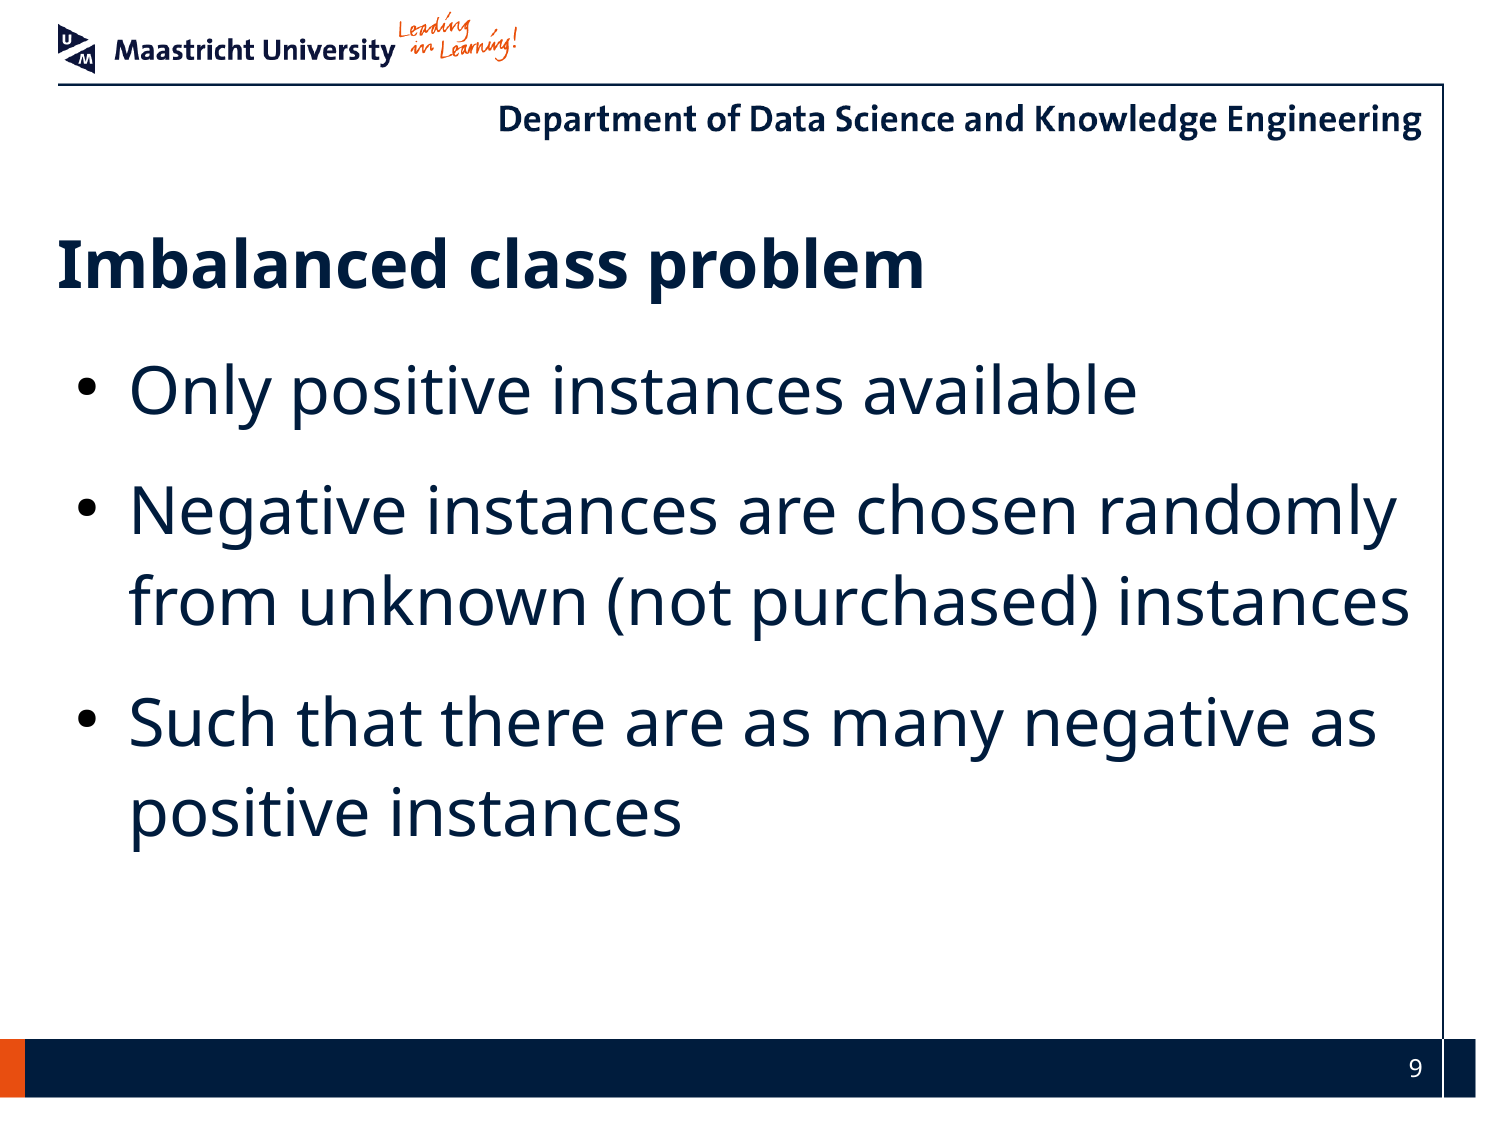

# Imbalanced class problem
Only positive instances available
Negative instances are chosen randomly from unknown (not purchased) instances
Such that there are as many negative as positive instances